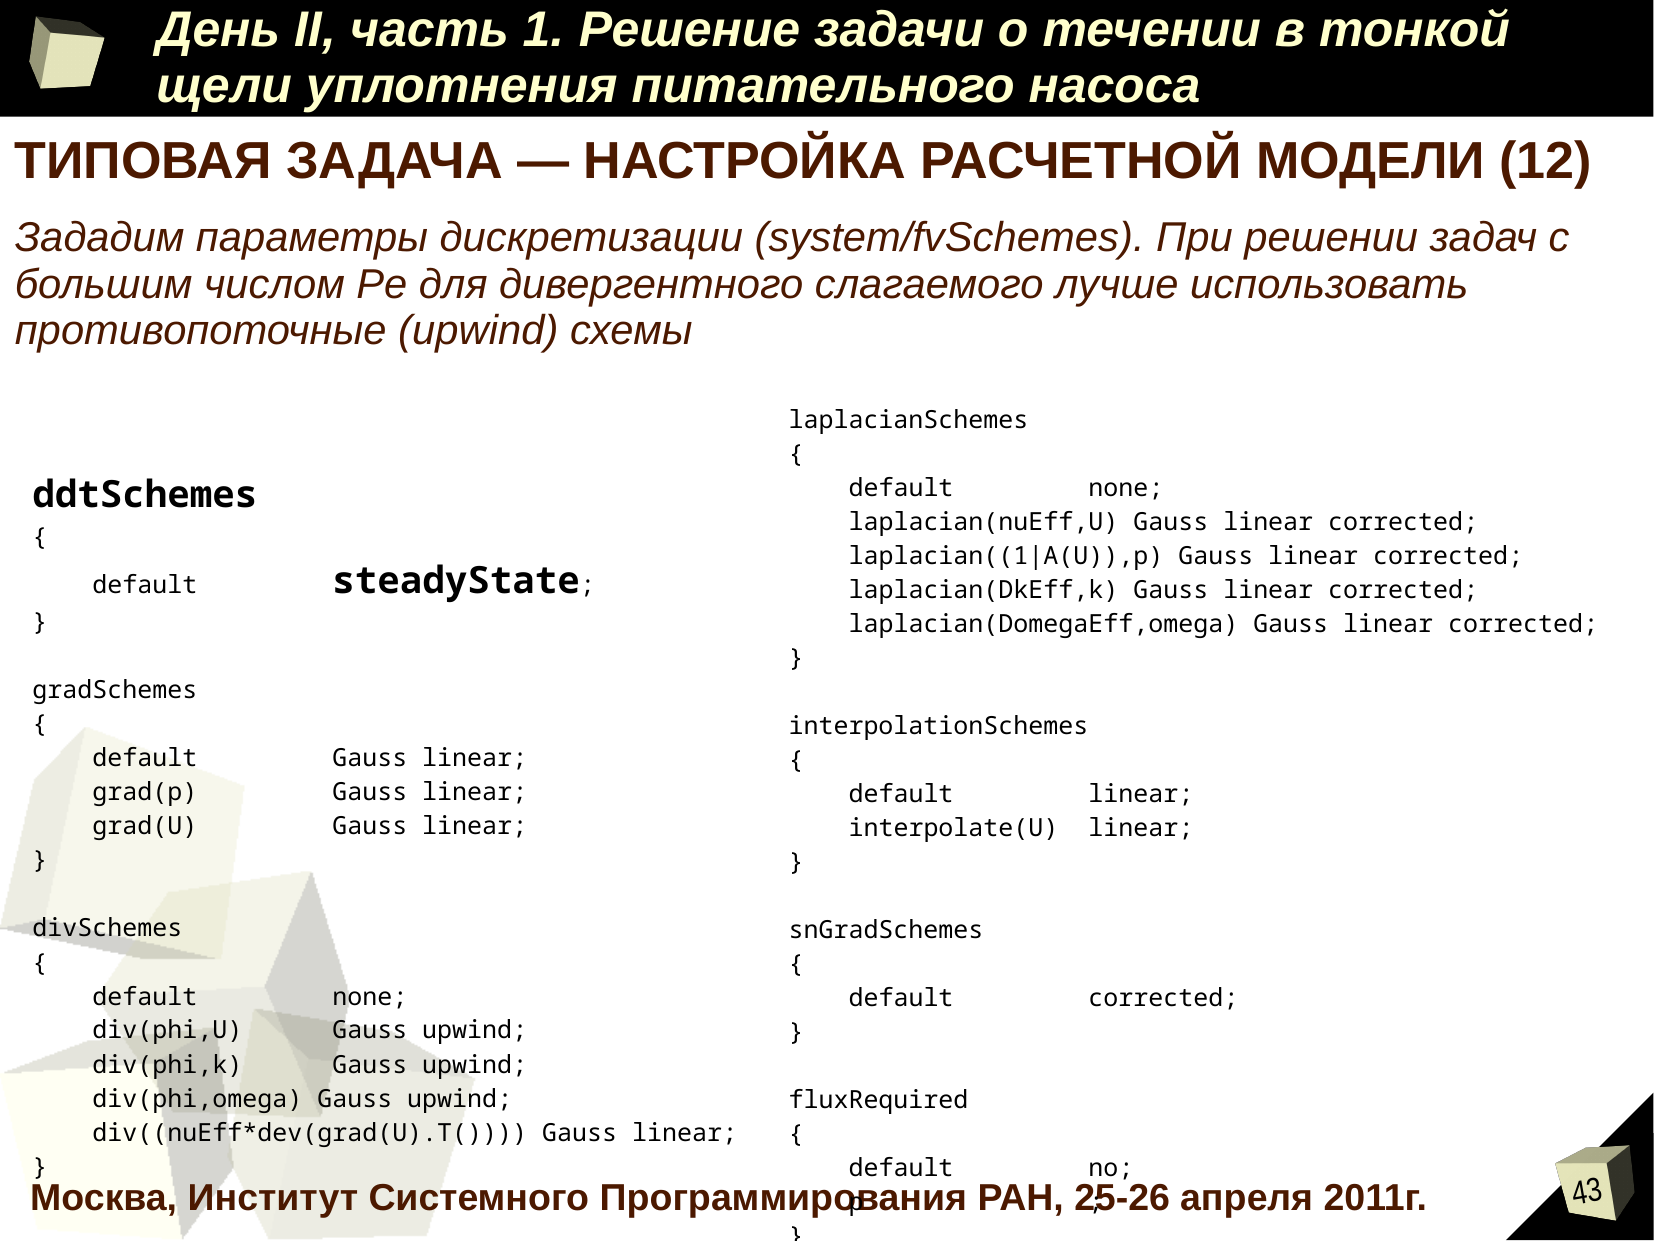

ТИПОВАЯ ЗАДАЧА — НАСТРОЙКА РАСЧЕТНОЙ МОДЕЛИ (12)
Зададим параметры дискретизации (system/fvSchemes). При решении задач с большим числом Pe для дивергентного слагаемого лучше использовать противопоточные (upwind) схемы
laplacianSchemes
{
 default none;
 laplacian(nuEff,U) Gauss linear corrected;
 laplacian((1|A(U)),p) Gauss linear corrected;
 laplacian(DkEff,k) Gauss linear corrected;
 laplacian(DomegaEff,omega) Gauss linear corrected;
}
interpolationSchemes
{
 default linear;
 interpolate(U) linear;
}
snGradSchemes
{
 default corrected;
}
fluxRequired
{
 default no;
 p ;
}
ddtSchemes
{
 default steadyState;
}
gradSchemes
{
 default Gauss linear;
 grad(p) Gauss linear;
 grad(U) Gauss linear;
}
divSchemes
{
 default none;
 div(phi,U) Gauss upwind;
 div(phi,k) Gauss upwind;
 div(phi,omega) Gauss upwind;
 div((nuEff*dev(grad(U).T()))) Gauss linear;
}